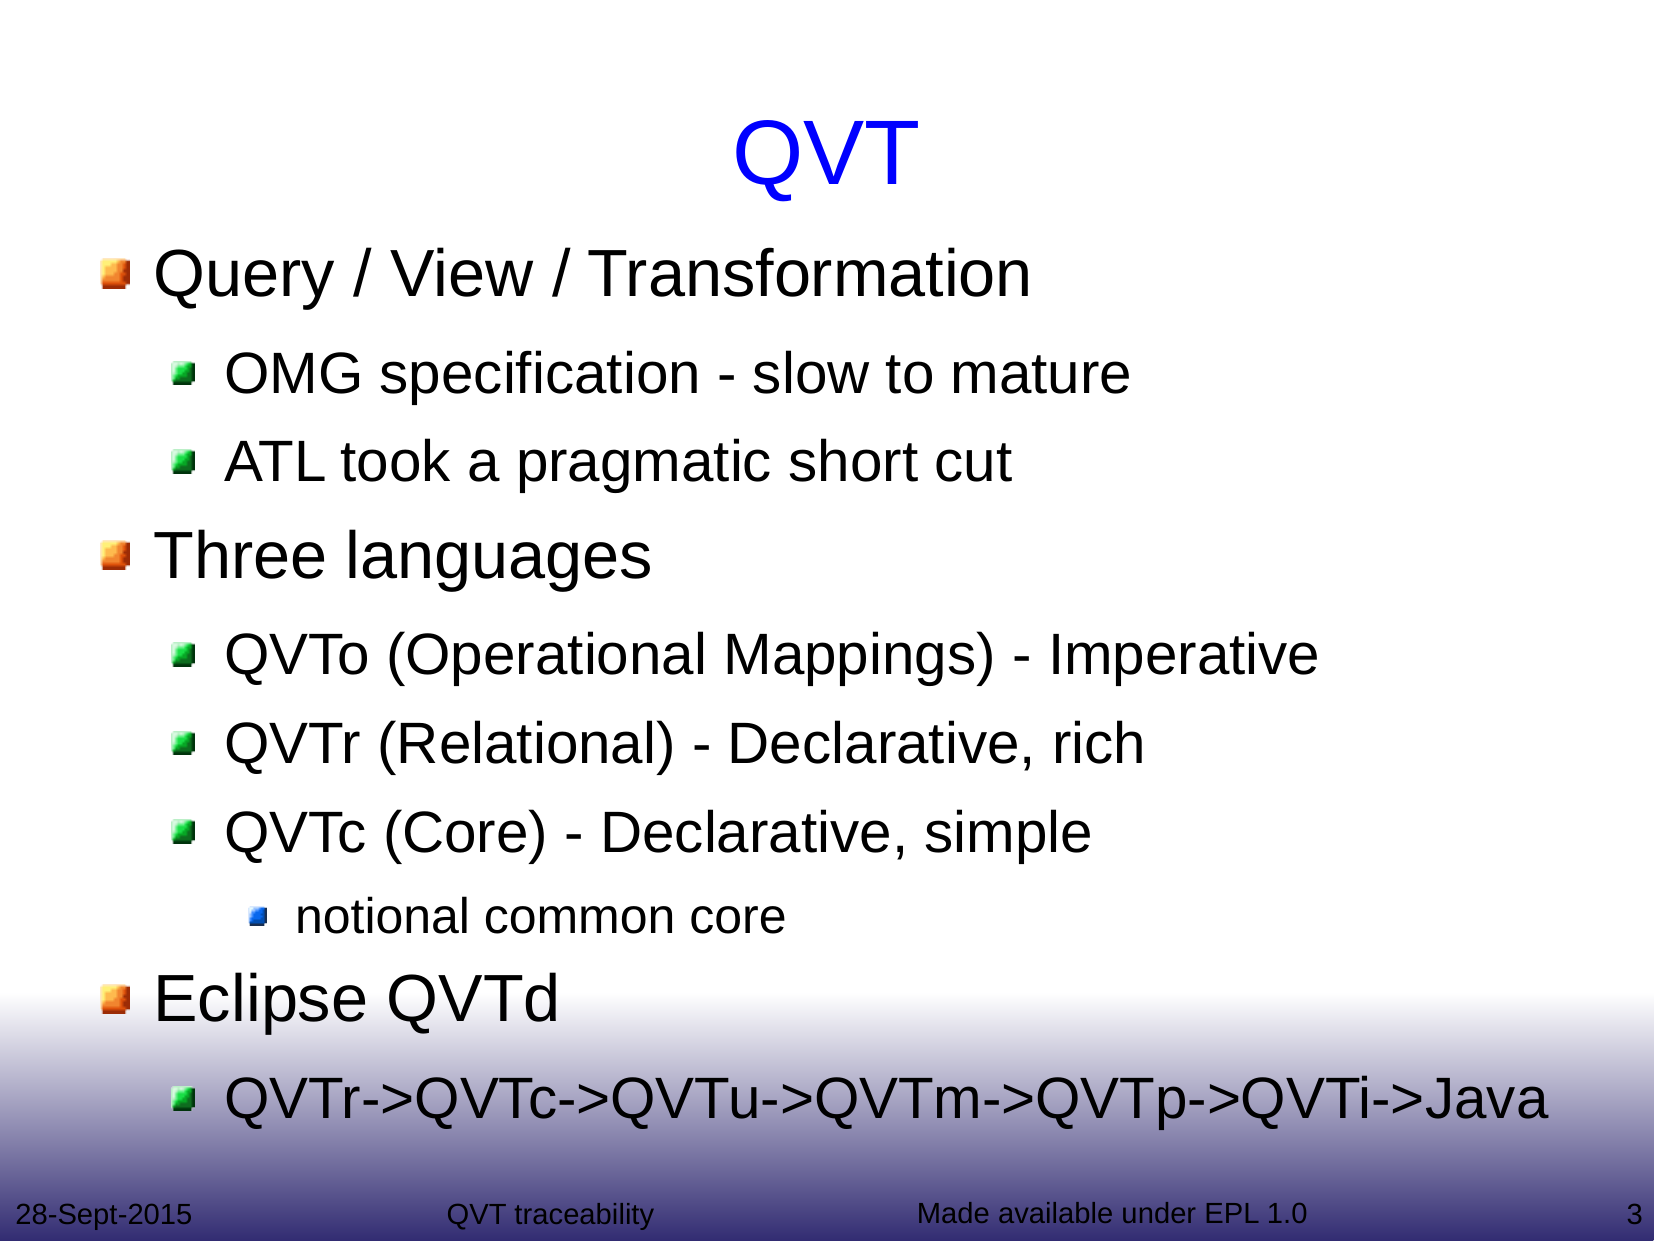

# QVT
Query / View / Transformation
OMG specification - slow to mature
ATL took a pragmatic short cut
Three languages
QVTo (Operational Mappings) - Imperative
QVTr (Relational) - Declarative, rich
QVTc (Core) - Declarative, simple
notional common core
Eclipse QVTd
QVTr->QVTc->QVTu->QVTm->QVTp->QVTi->Java
28-Sept-2015
QVT traceability
3